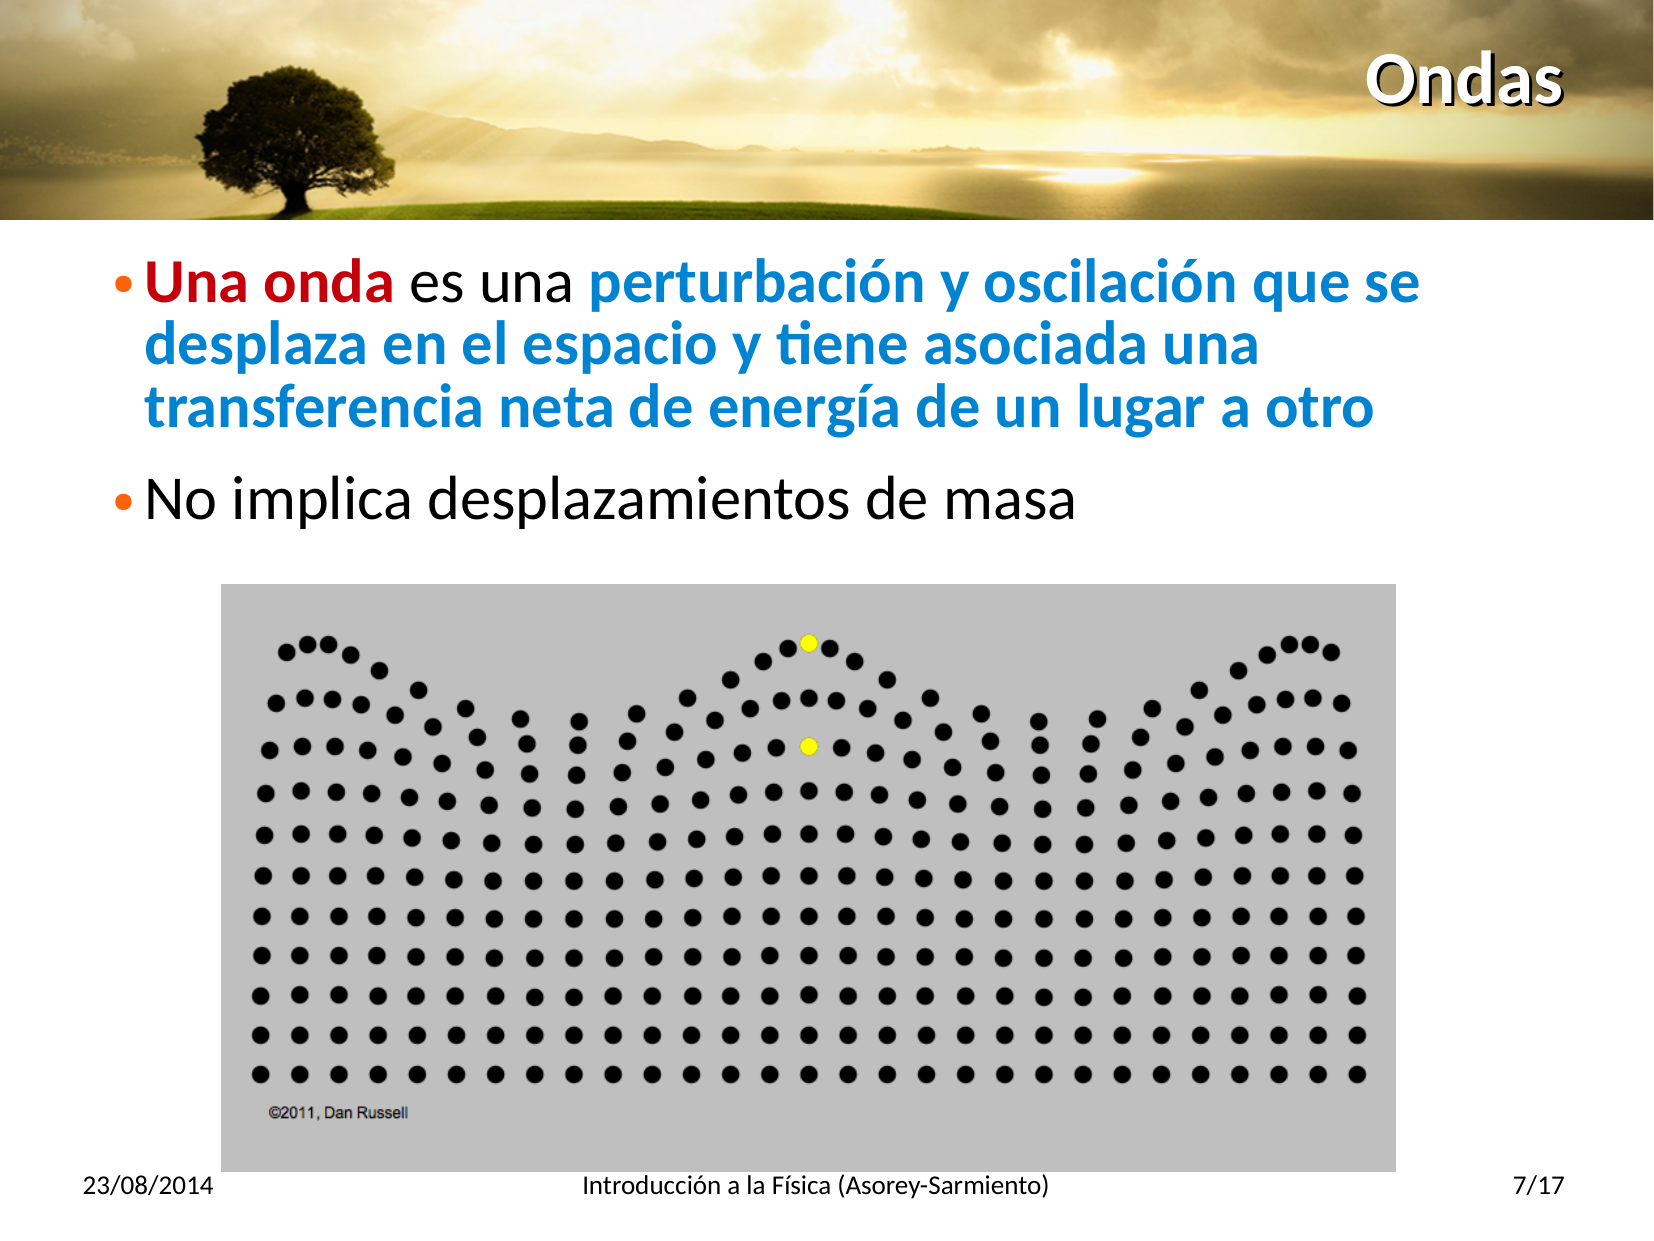

# Ondas
Una onda es una perturbación y oscilación que se desplaza en el espacio y tiene asociada una transferencia neta de energía de un lugar a otro
No implica desplazamientos de masa
23/08/2014
Introducción a la Física (Asorey-Sarmiento)
7